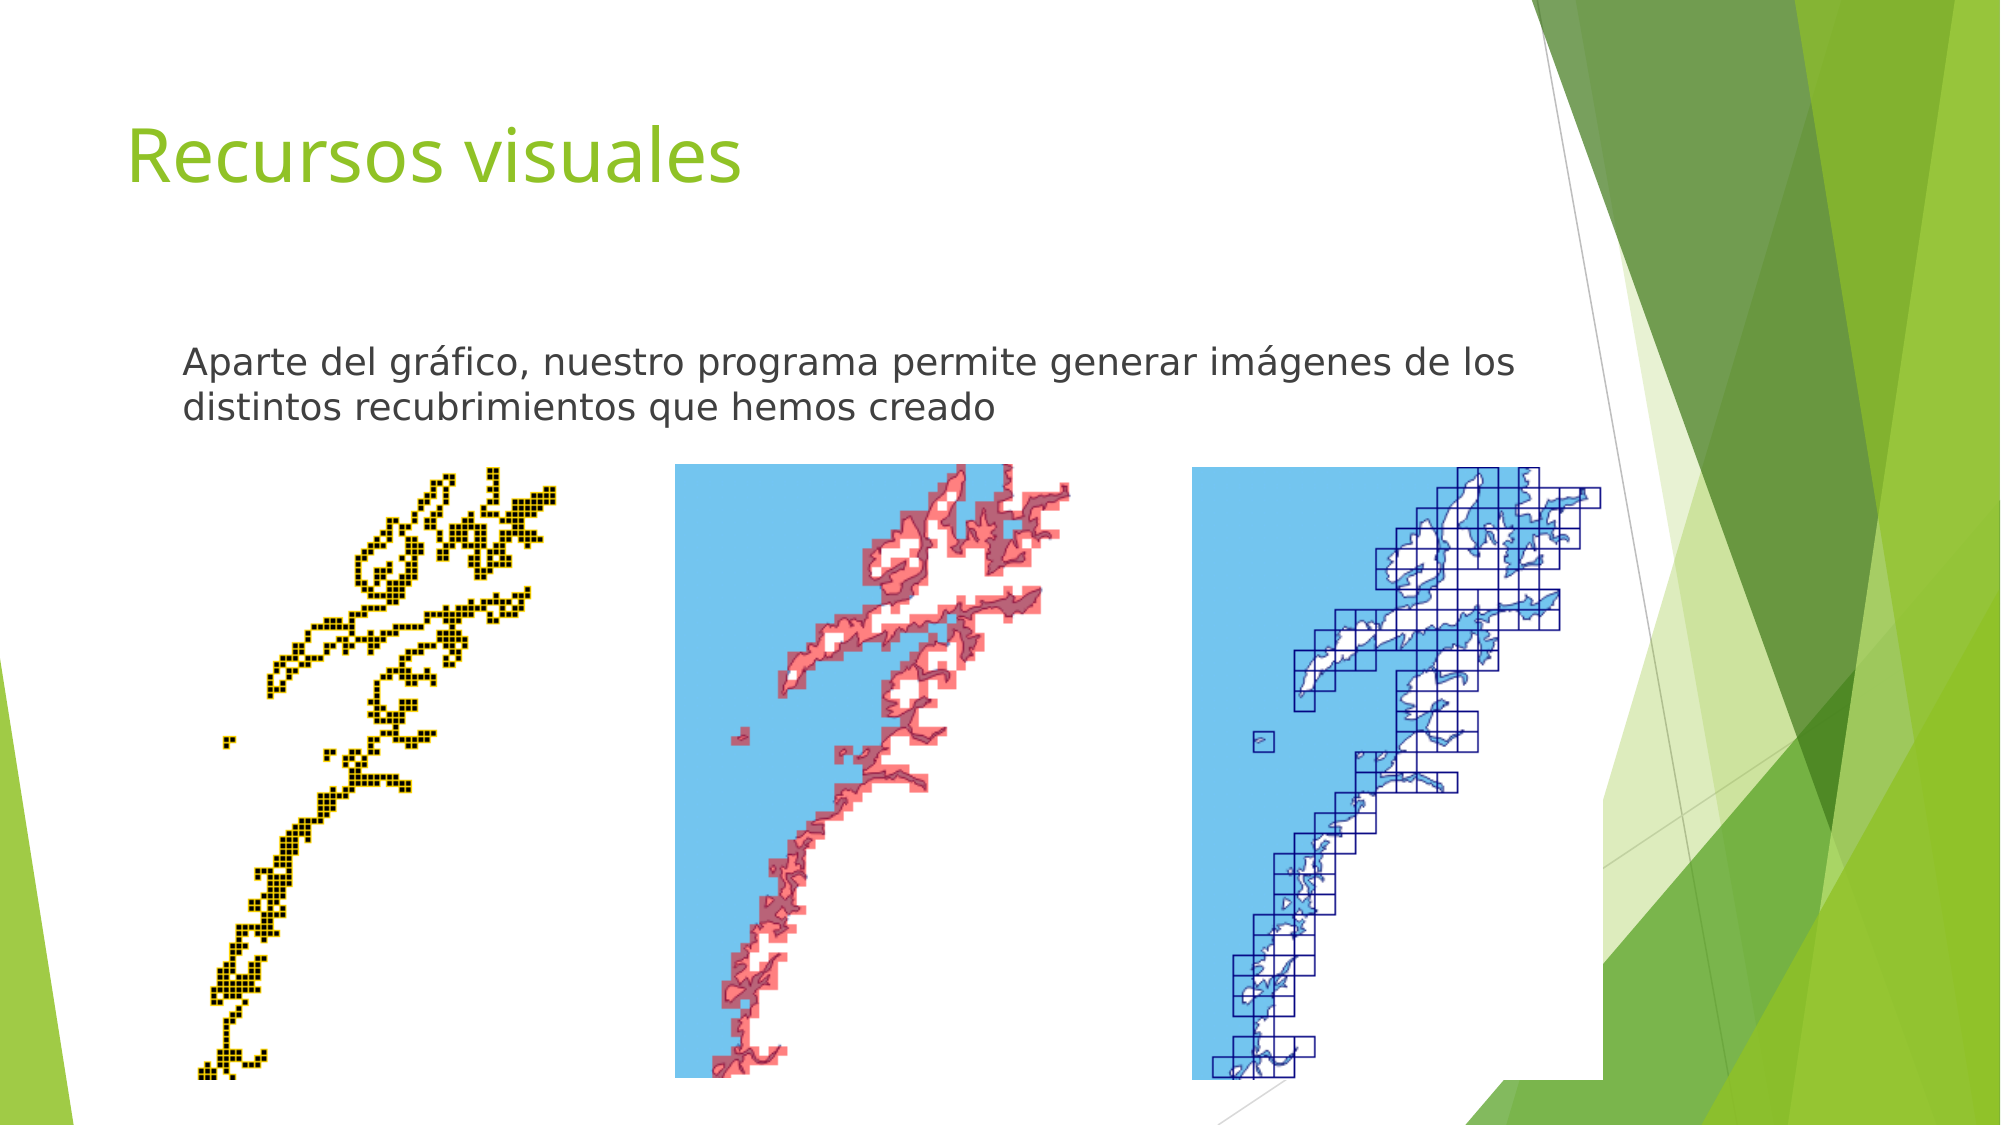

# Recursos visuales
Aparte del gráfico, nuestro programa permite generar imágenes de los distintos recubrimientos que hemos creado